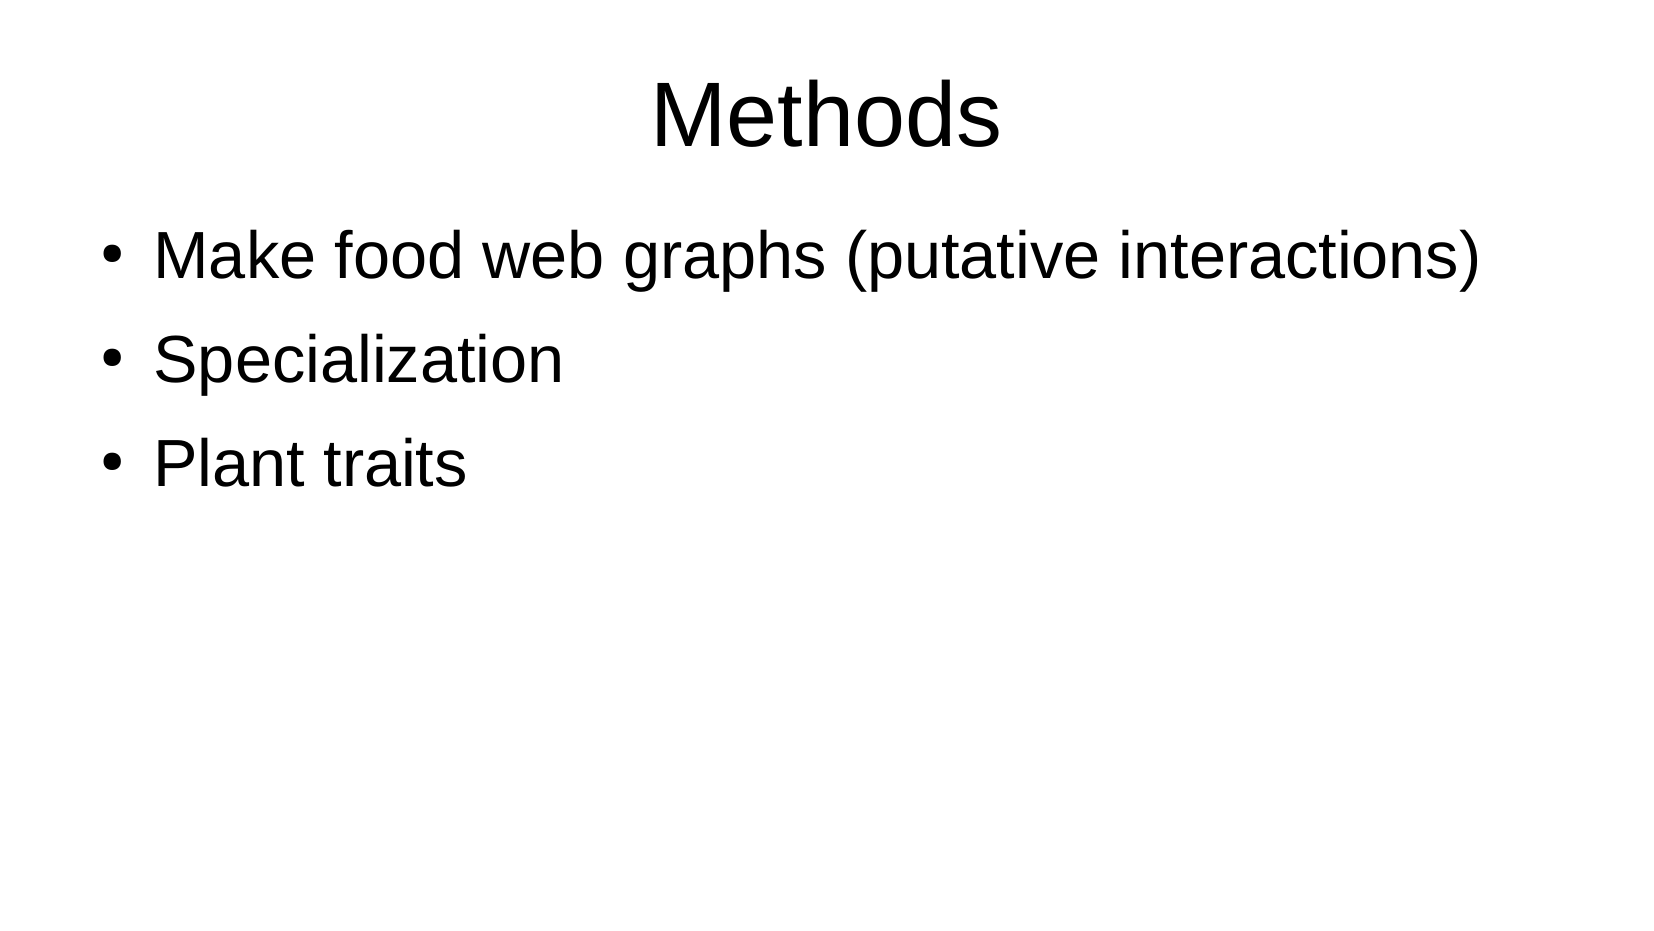

# Methods
Make food web graphs (putative interactions)
Specialization
Plant traits